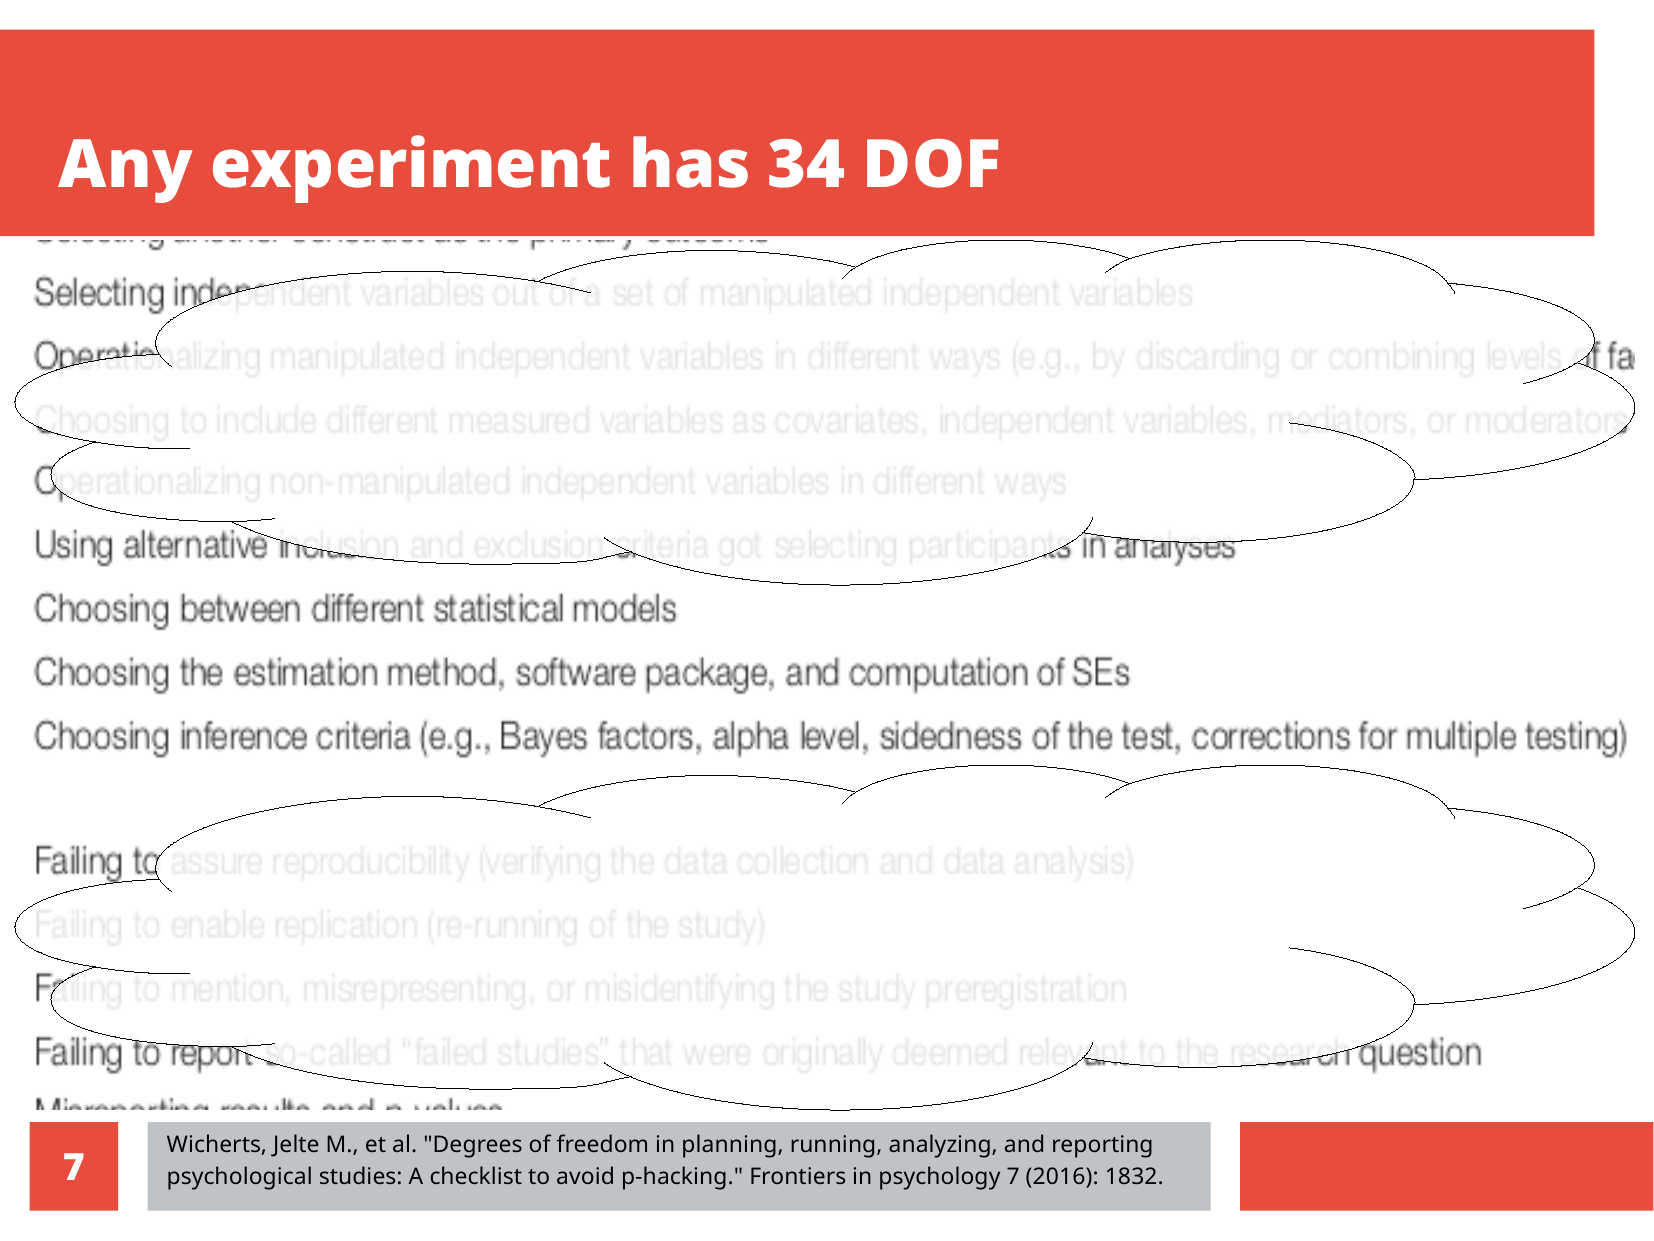

# Any experiment has 34 DOF
Wicherts, Jelte M., et al. "Degrees of freedom in planning, running, analyzing, and reporting psychological studies: A checklist to avoid p-hacking." Frontiers in psychology 7 (2016): 1832.
7